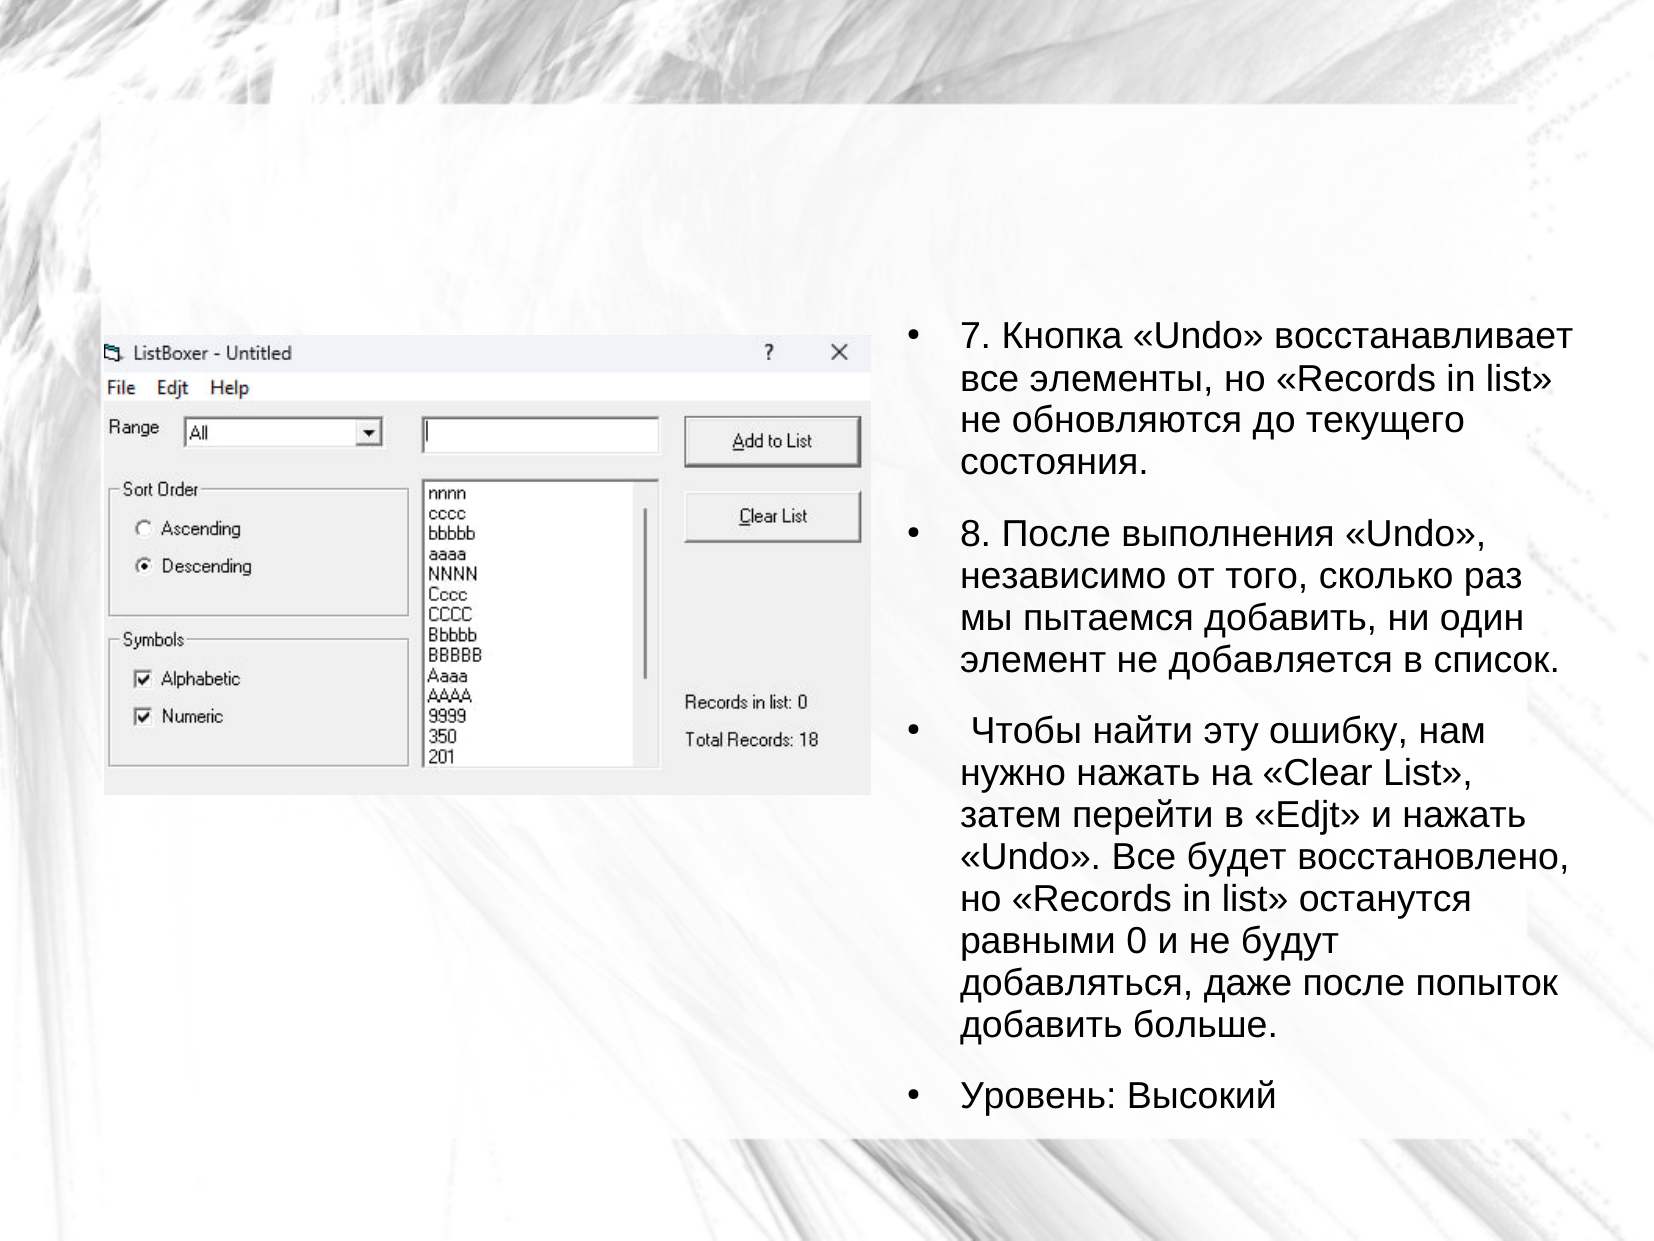

#
7. Кнопка «Undo» восстанавливает все элементы, но «Records in list» не обновляются до текущего состояния.
8. После выполнения «Undo», независимо от того, сколько раз мы пытаемся добавить, ни один элемент не добавляется в список.
 Чтобы найти эту ошибку, нам нужно нажать на «Clear List», затем перейти в «Edjt» и нажать «Undo». Все будет восстановлено, но «Records in list» останутся равными 0 и не будут добавляться, даже после попыток добавить больше.
Уровень: Высокий